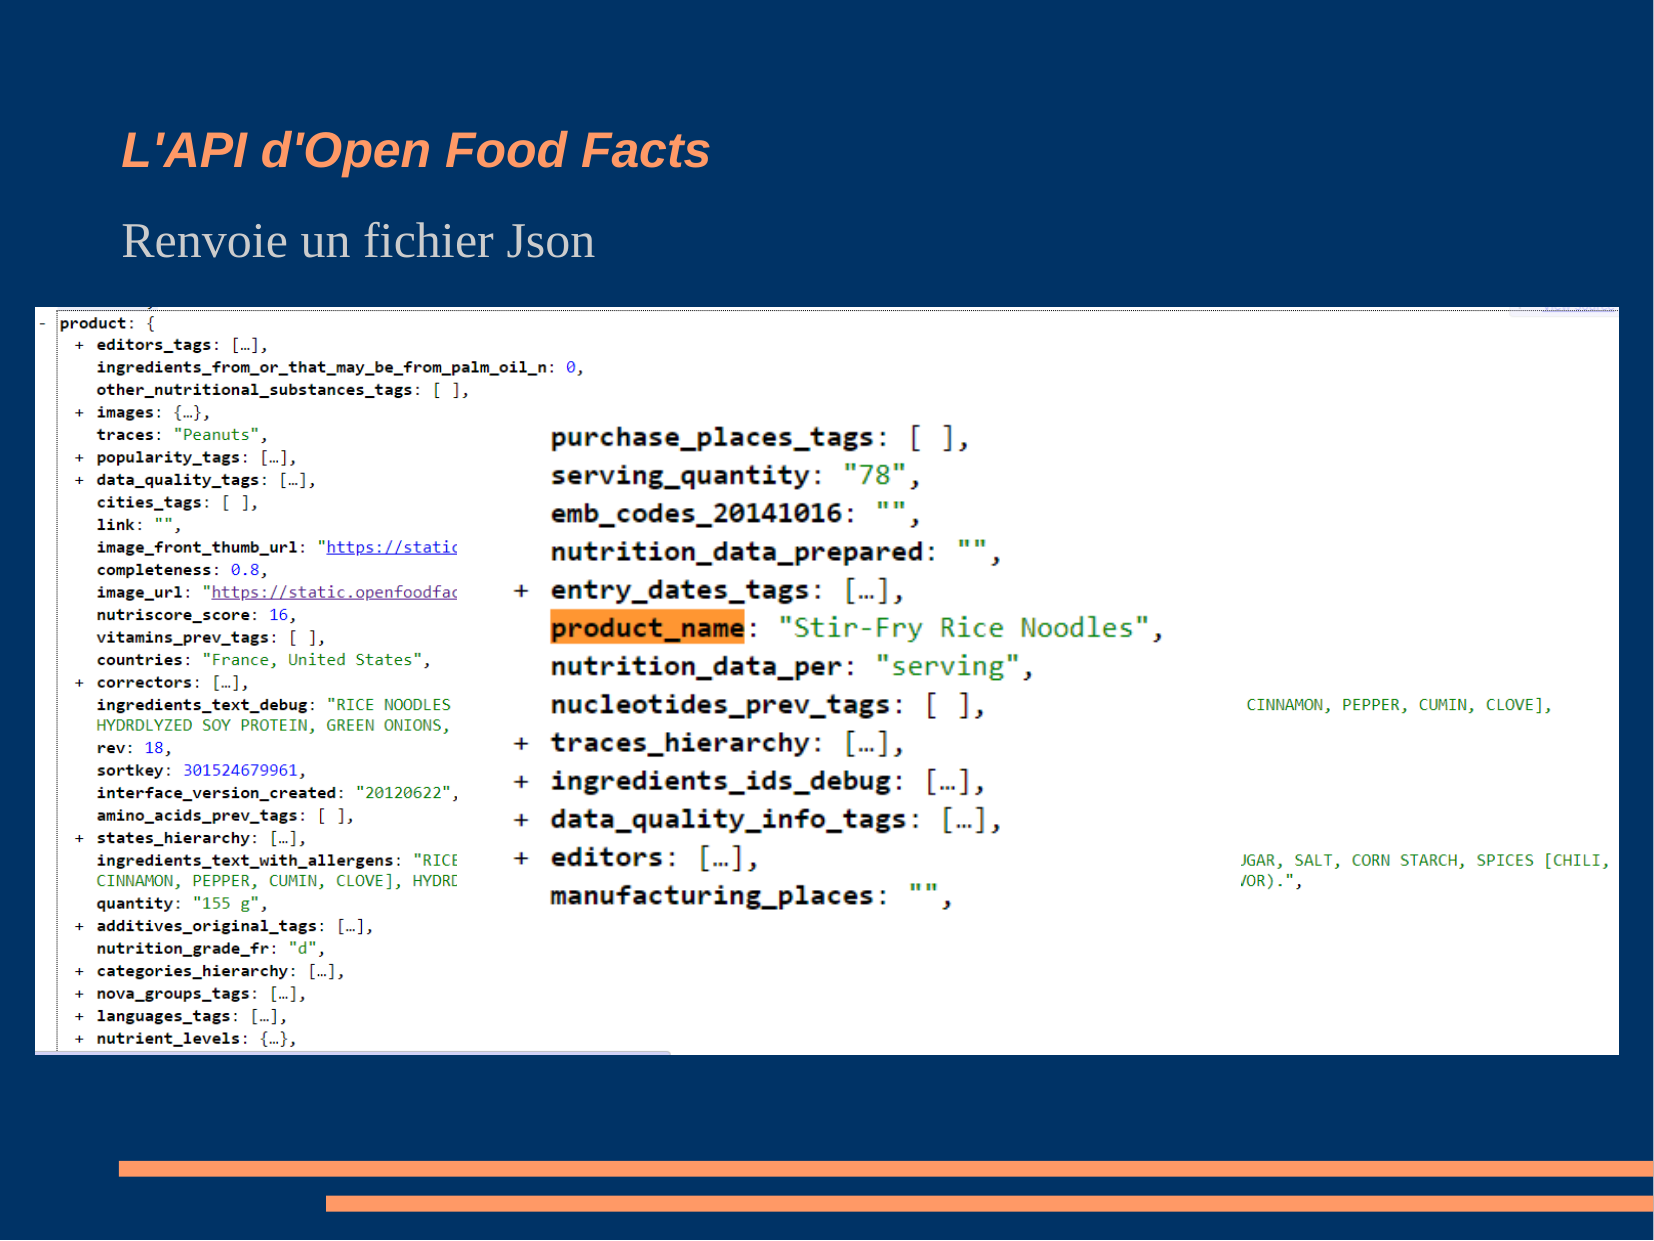

# L'API d'Open Food Facts
Renvoie un fichier Json